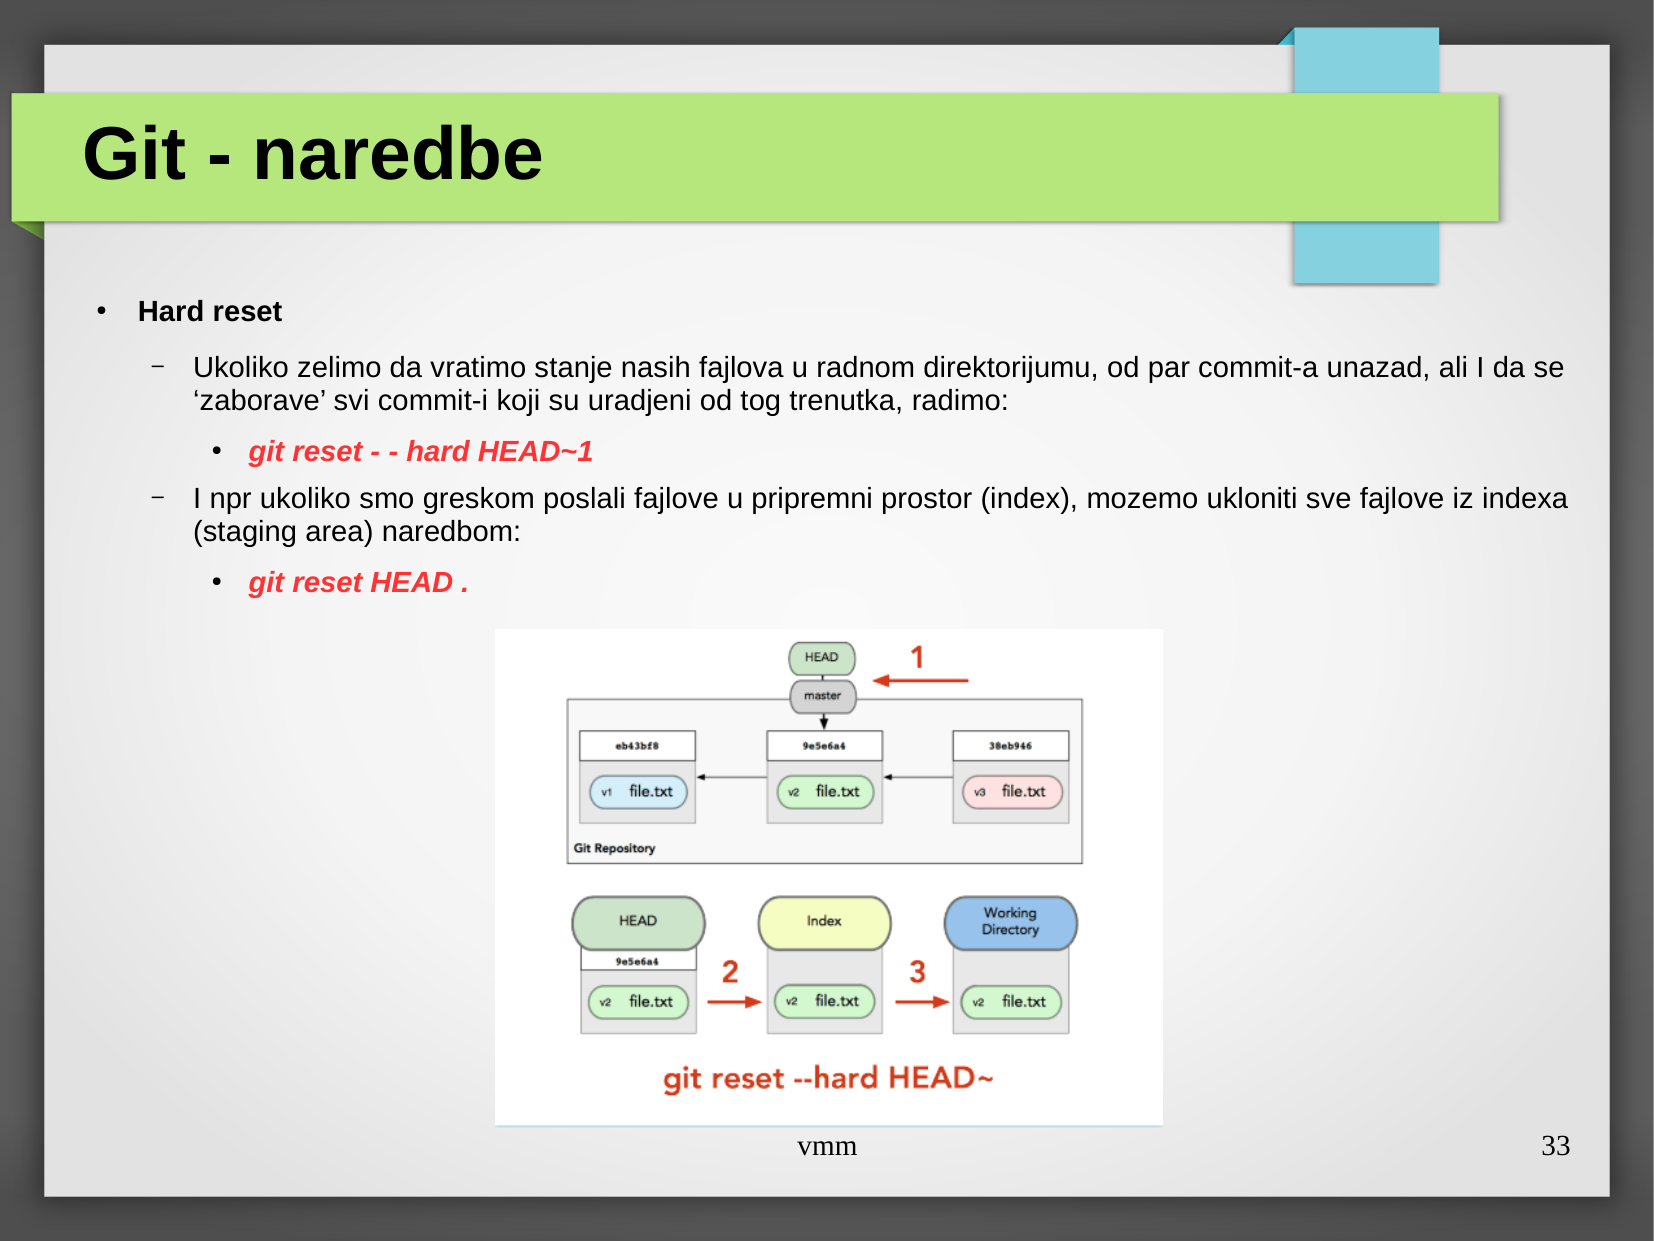

# Git - naredbe
Hard reset
Ukoliko zelimo da vratimo stanje nasih fajlova u radnom direktorijumu, od par commit-a unazad, ali I da se ‘zaborave’ svi commit-i koji su uradjeni od tog trenutka, radimo:
git reset - - hard HEAD~1
I npr ukoliko smo greskom poslali fajlove u pripremni prostor (index), mozemo ukloniti sve fajlove iz indexa (staging area) naredbom:
git reset HEAD .
vmm
33